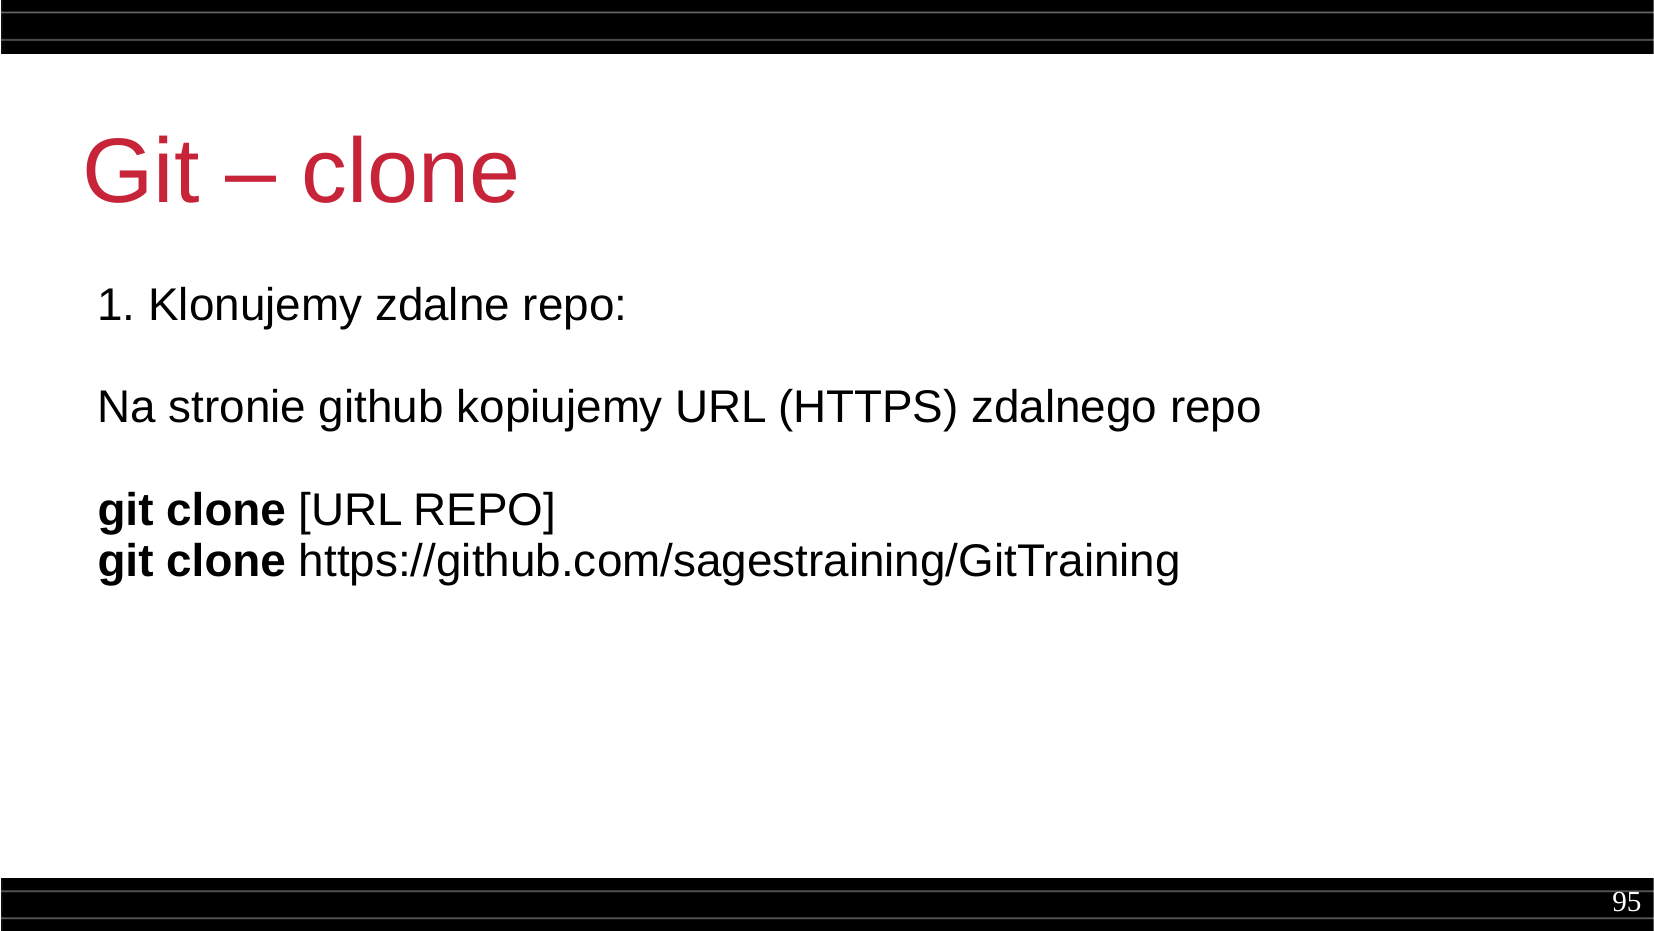

# Git – clone
1. Klonujemy zdalne repo:
Na stronie github kopiujemy URL (HTTPS) zdalnego repo
git clone [URL REPO]
git clone https://github.com/sagestraining/GitTraining